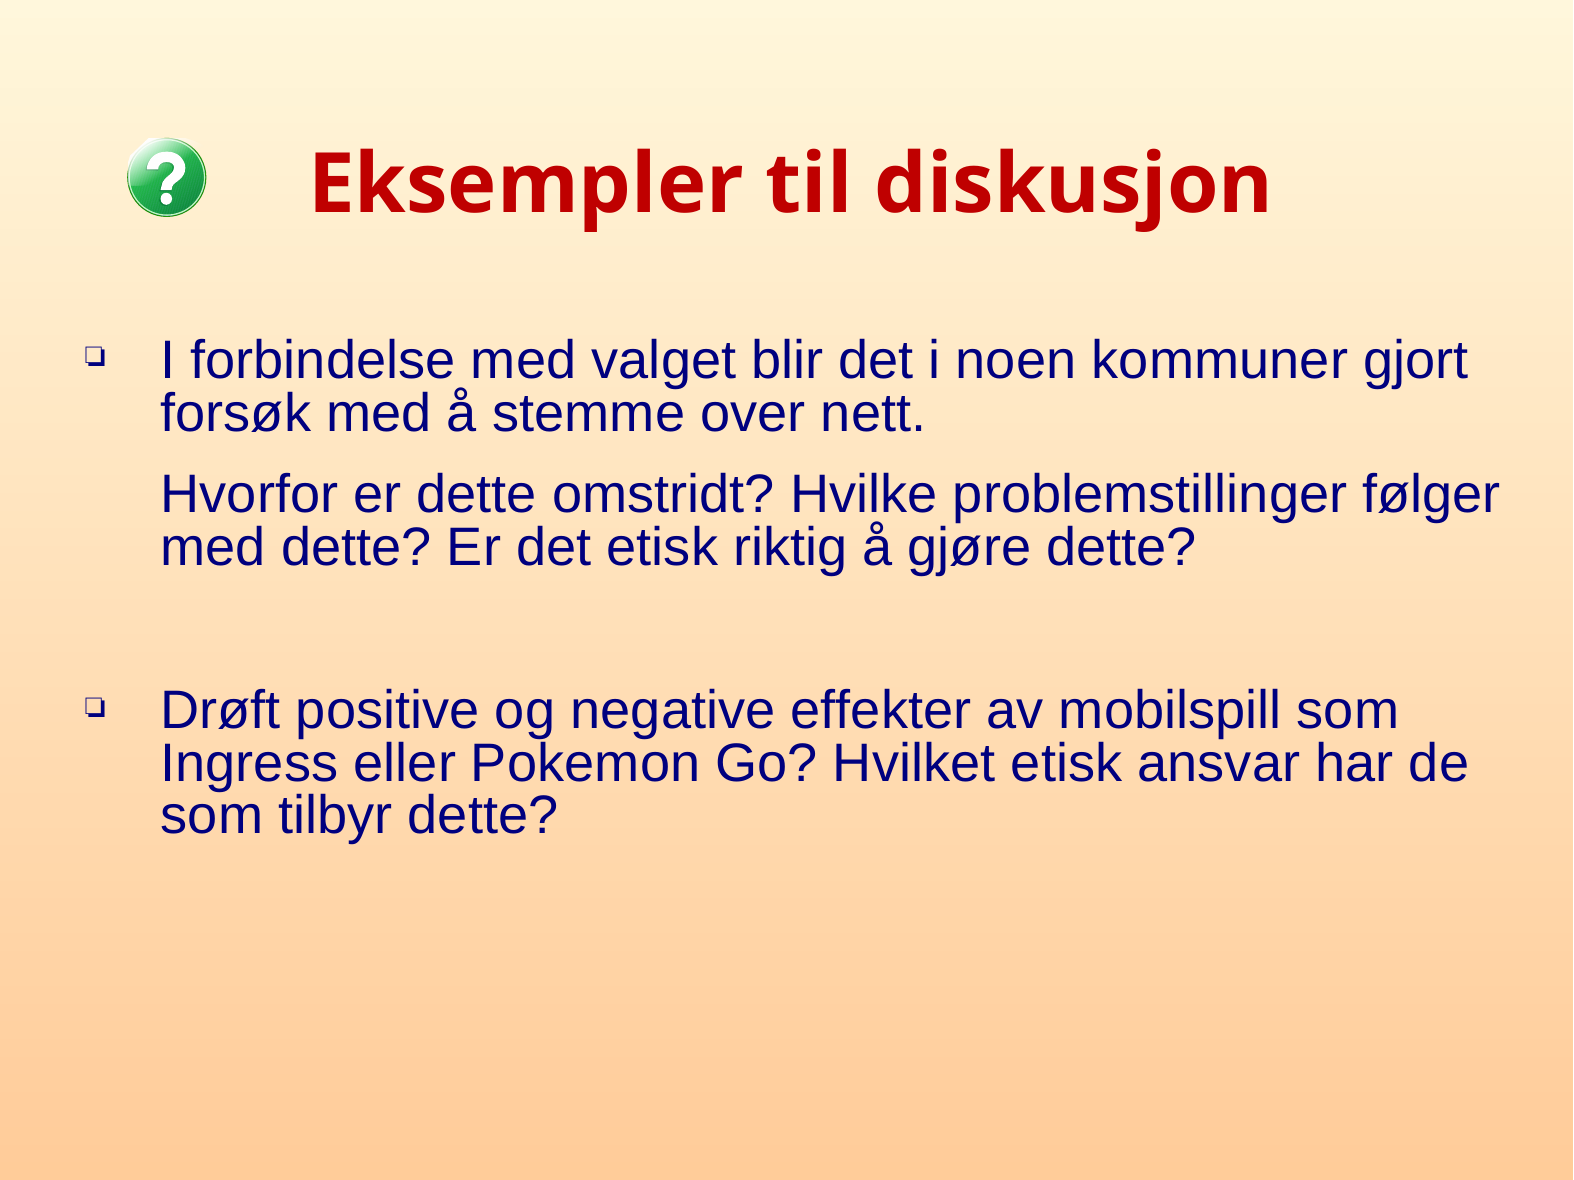

# Eksempler til diskusjon
I forbindelse med valget blir det i noen kommuner gjort forsøk med å stemme over nett.
Hvorfor er dette omstridt? Hvilke problemstillinger følger med dette? Er det etisk riktig å gjøre dette?
Drøft positive og negative effekter av mobilspill som Ingress eller Pokemon Go? Hvilket etisk ansvar har de som tilbyr dette?